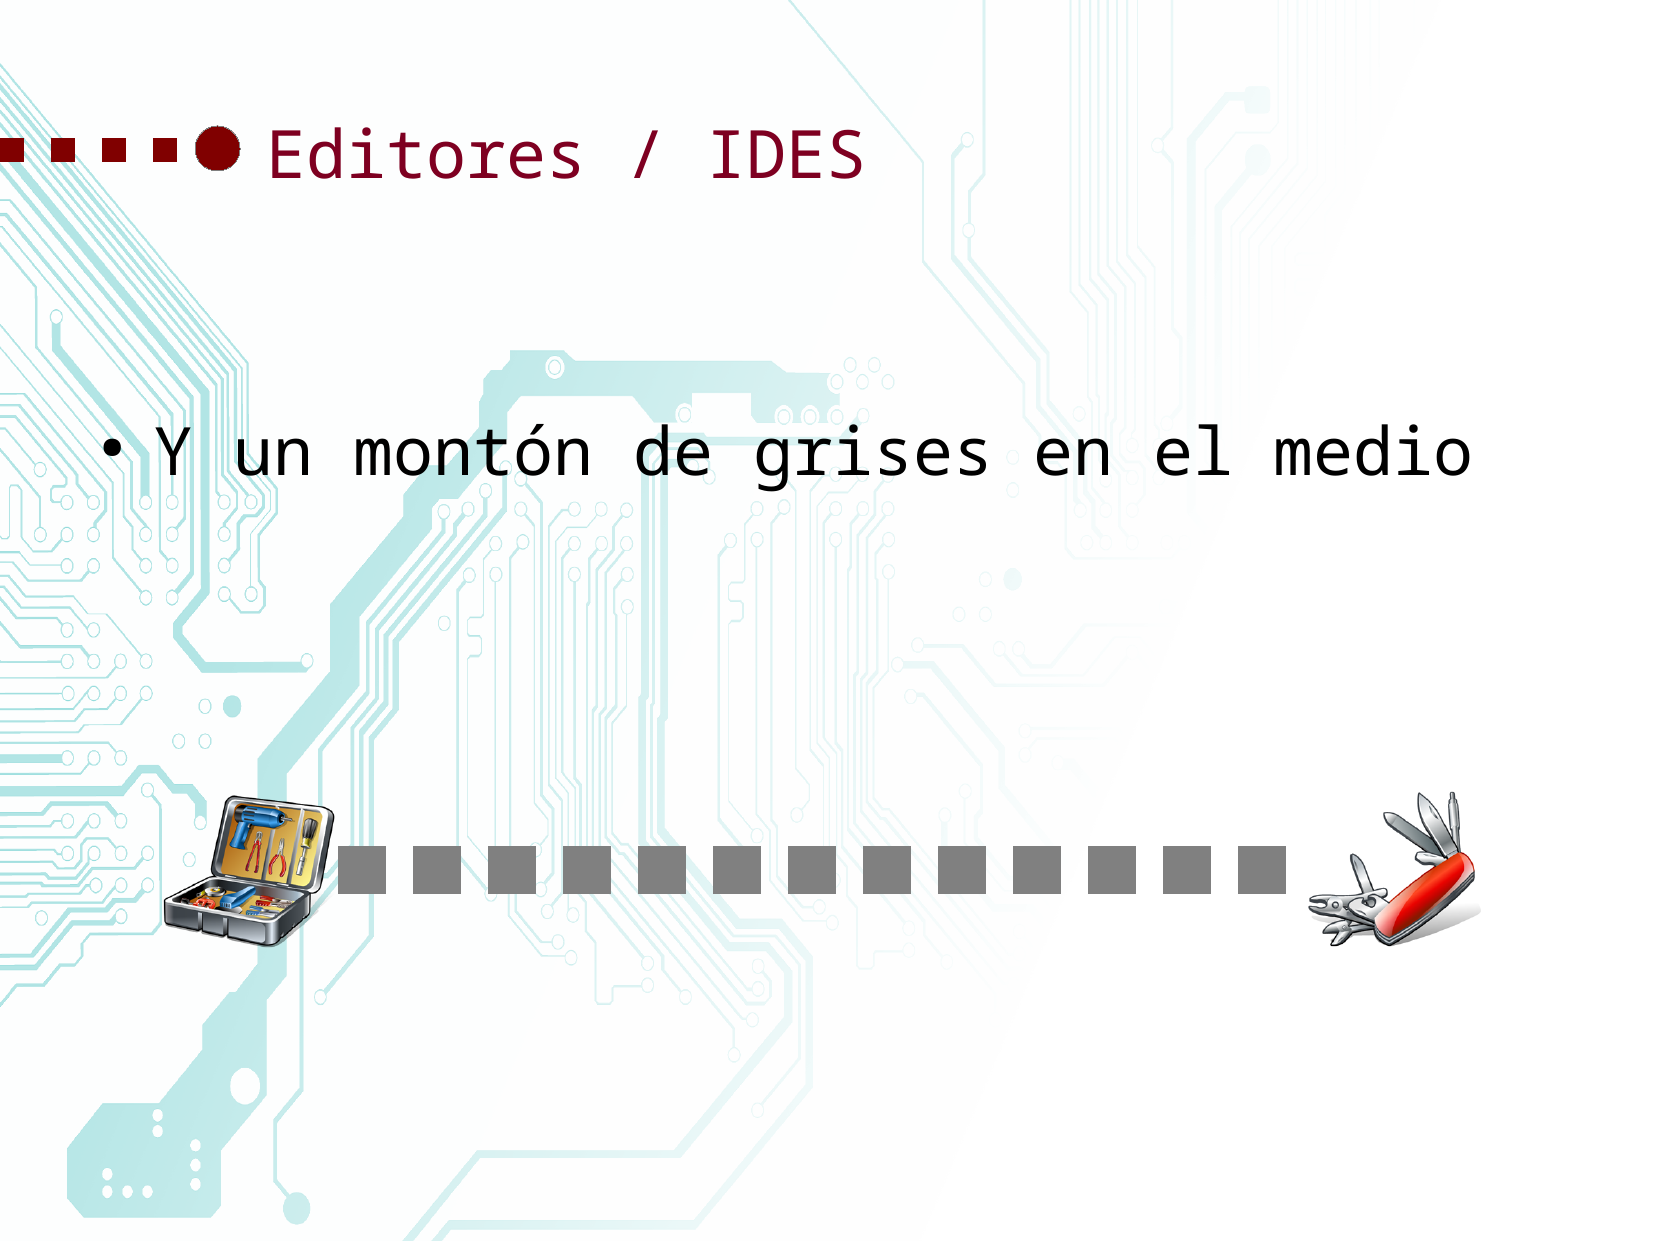

# Editores / IDES
Y un montón de grises en el medio